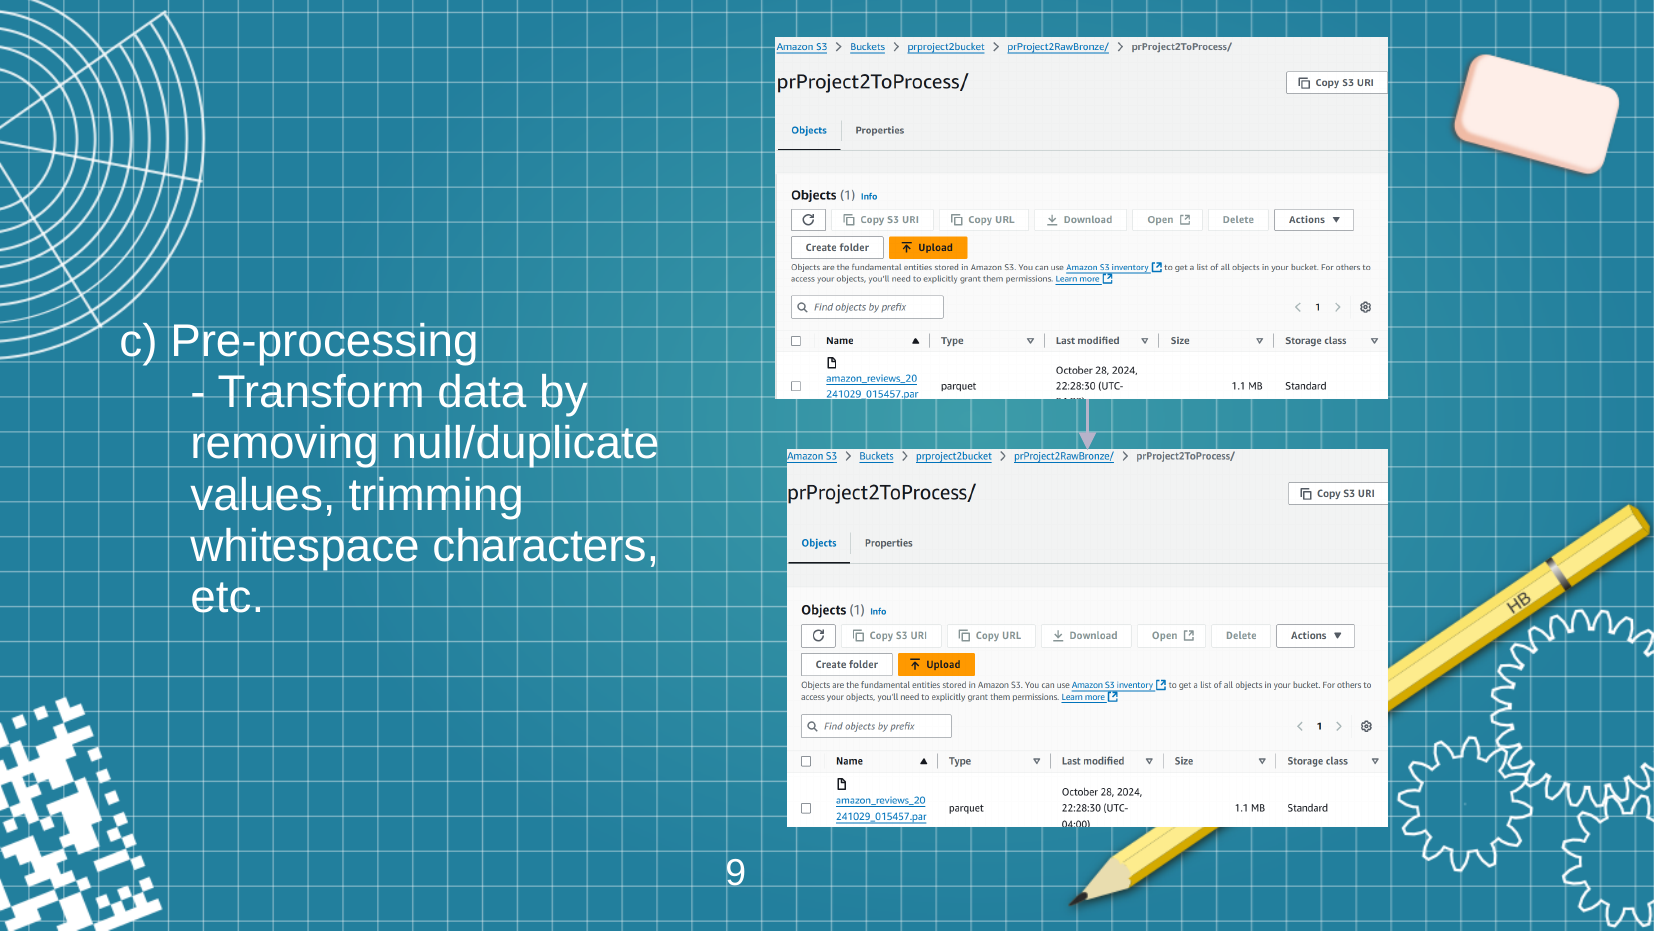

c) Pre-processing
- Transform data by removing null/duplicate values, trimming whitespace characters, etc.